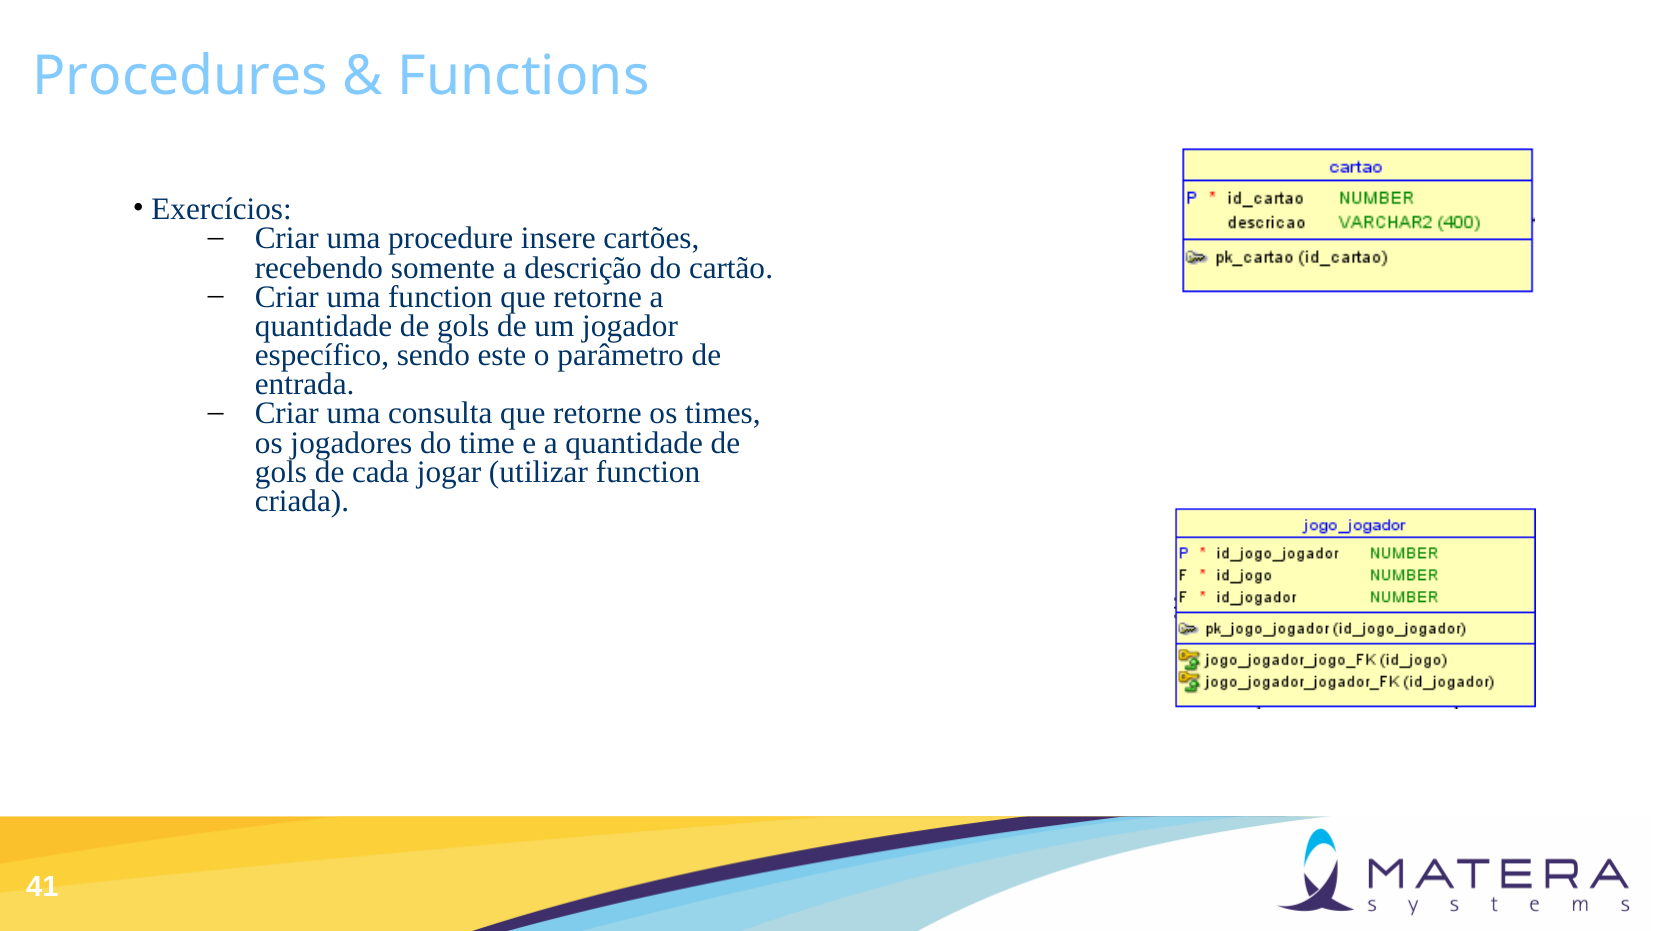

# Procedures & Functions
 Exercícios:
Criar uma procedure insere cartões, recebendo somente a descrição do cartão.
Criar uma function que retorne a quantidade de gols de um jogador específico, sendo este o parâmetro de entrada.
Criar uma consulta que retorne os times, os jogadores do time e a quantidade de gols de cada jogar (utilizar function criada).